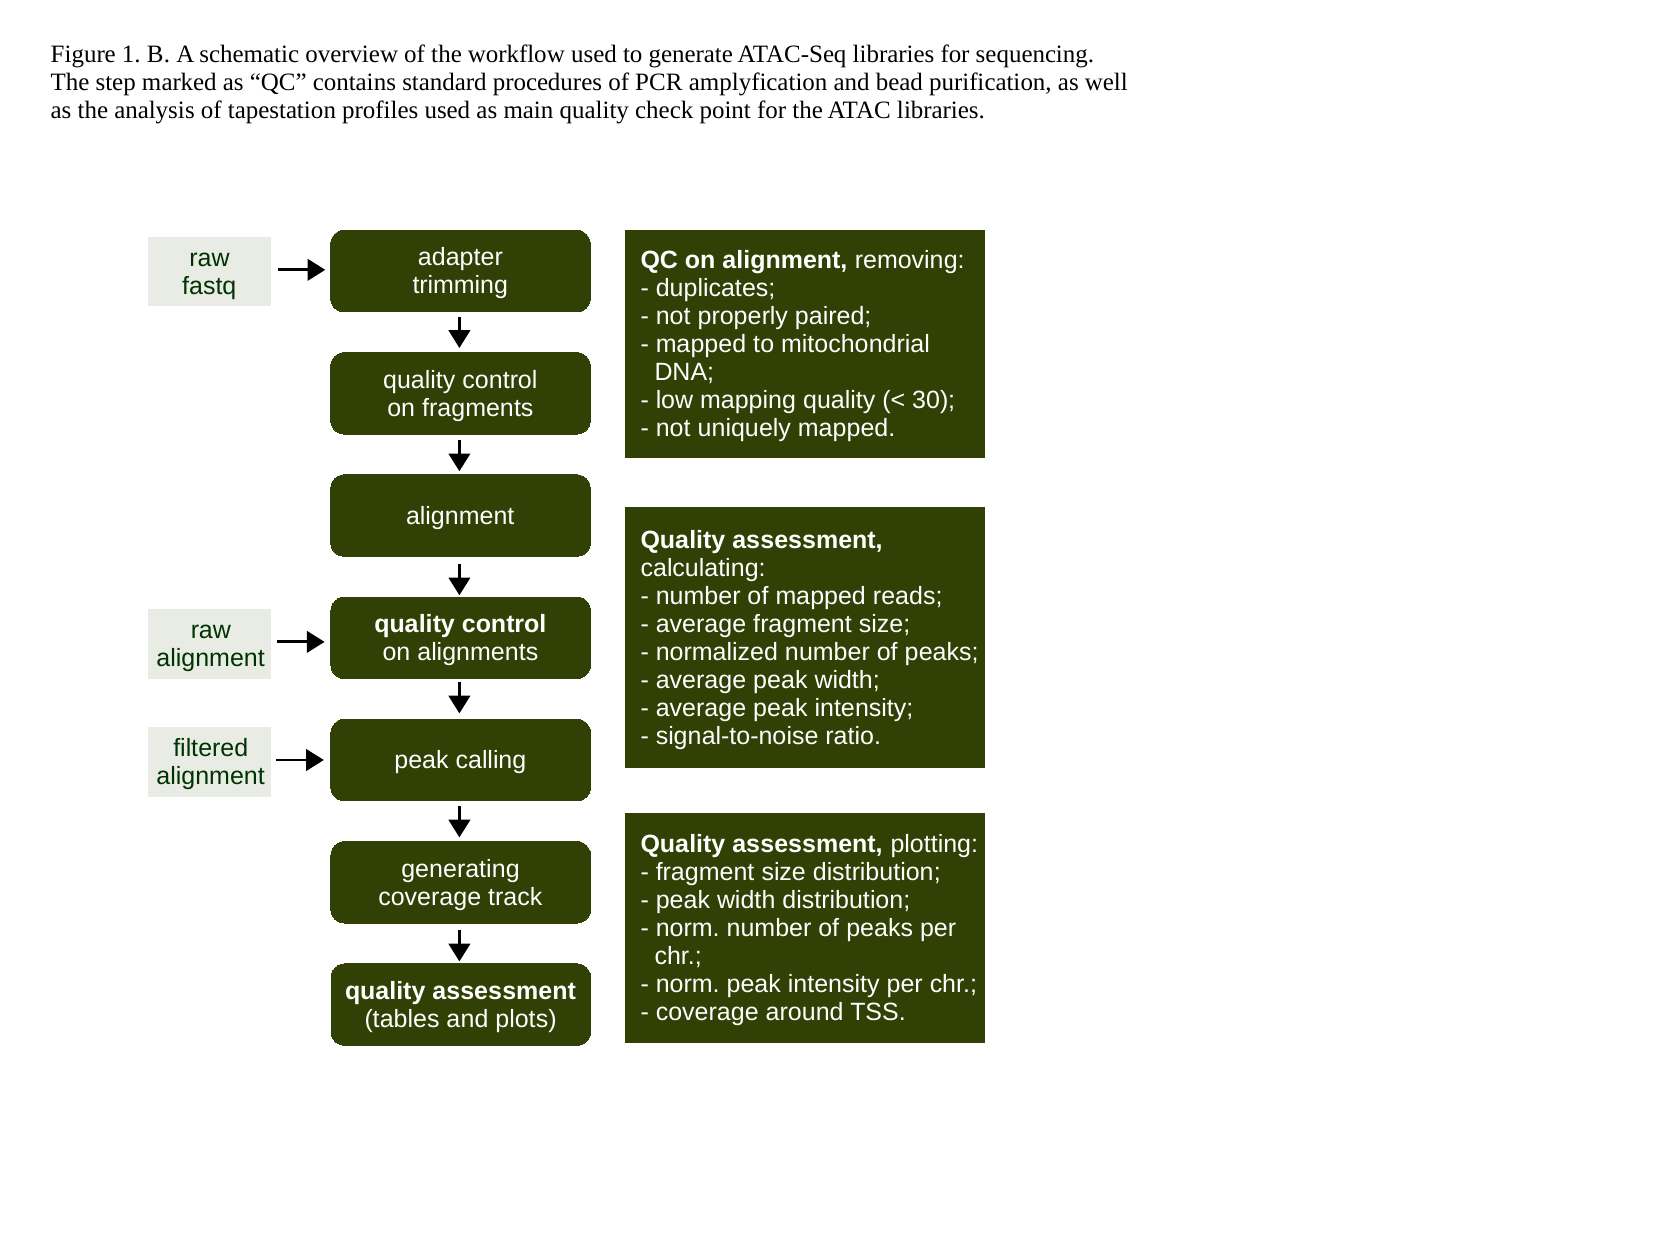

Figure 1. B. A schematic overview of the workflow used to generate ATAC-Seq libraries for sequencing.
The step marked as “QC” contains standard procedures of PCR amplyfication and bead purification, as well
as the analysis of tapestation profiles used as main quality check point for the ATAC libraries.
QC on alignment, removing:
- duplicates;
- not properly paired;
- mapped to mitochondrial
 DNA;
- low mapping quality (< 30);
- not uniquely mapped.
adapter
trimming
raw
fastq
quality control
on fragments
alignment
Quality assessment,
calculating:
- number of mapped reads;
- average fragment size;
- normalized number of peaks;
- average peak width;
- average peak intensity;
- signal-to-noise ratio.
quality control
on alignments
raw
alignment
peak calling
filtered
alignment
Quality assessment, plotting:
- fragment size distribution;
- peak width distribution;
- norm. number of peaks per
 chr.;
- norm. peak intensity per chr.;
- coverage around TSS.
generating
coverage track
quality assessment
(tables and plots)